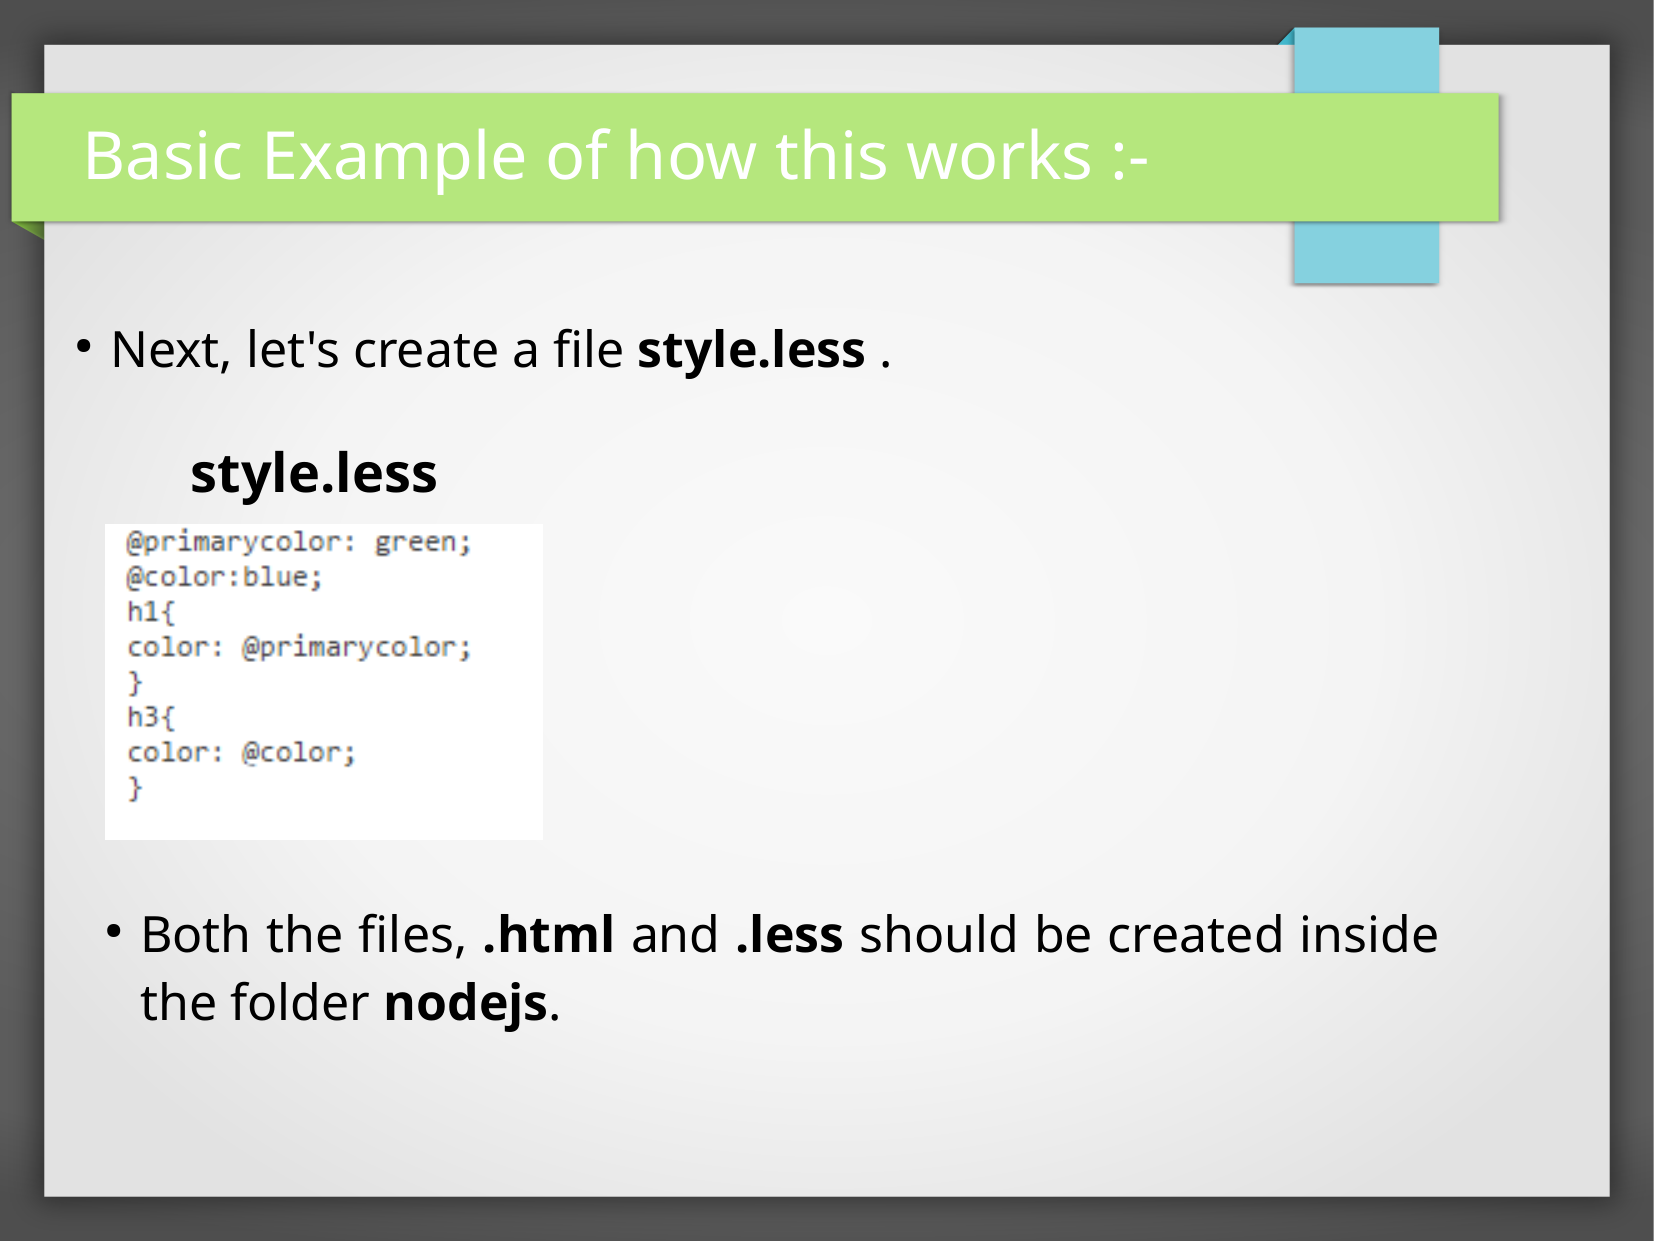

# Basic Example of how this works :-
Next, let's create a file style.less .
style.less
Both the files, .html and .less should be created inside the folder nodejs.